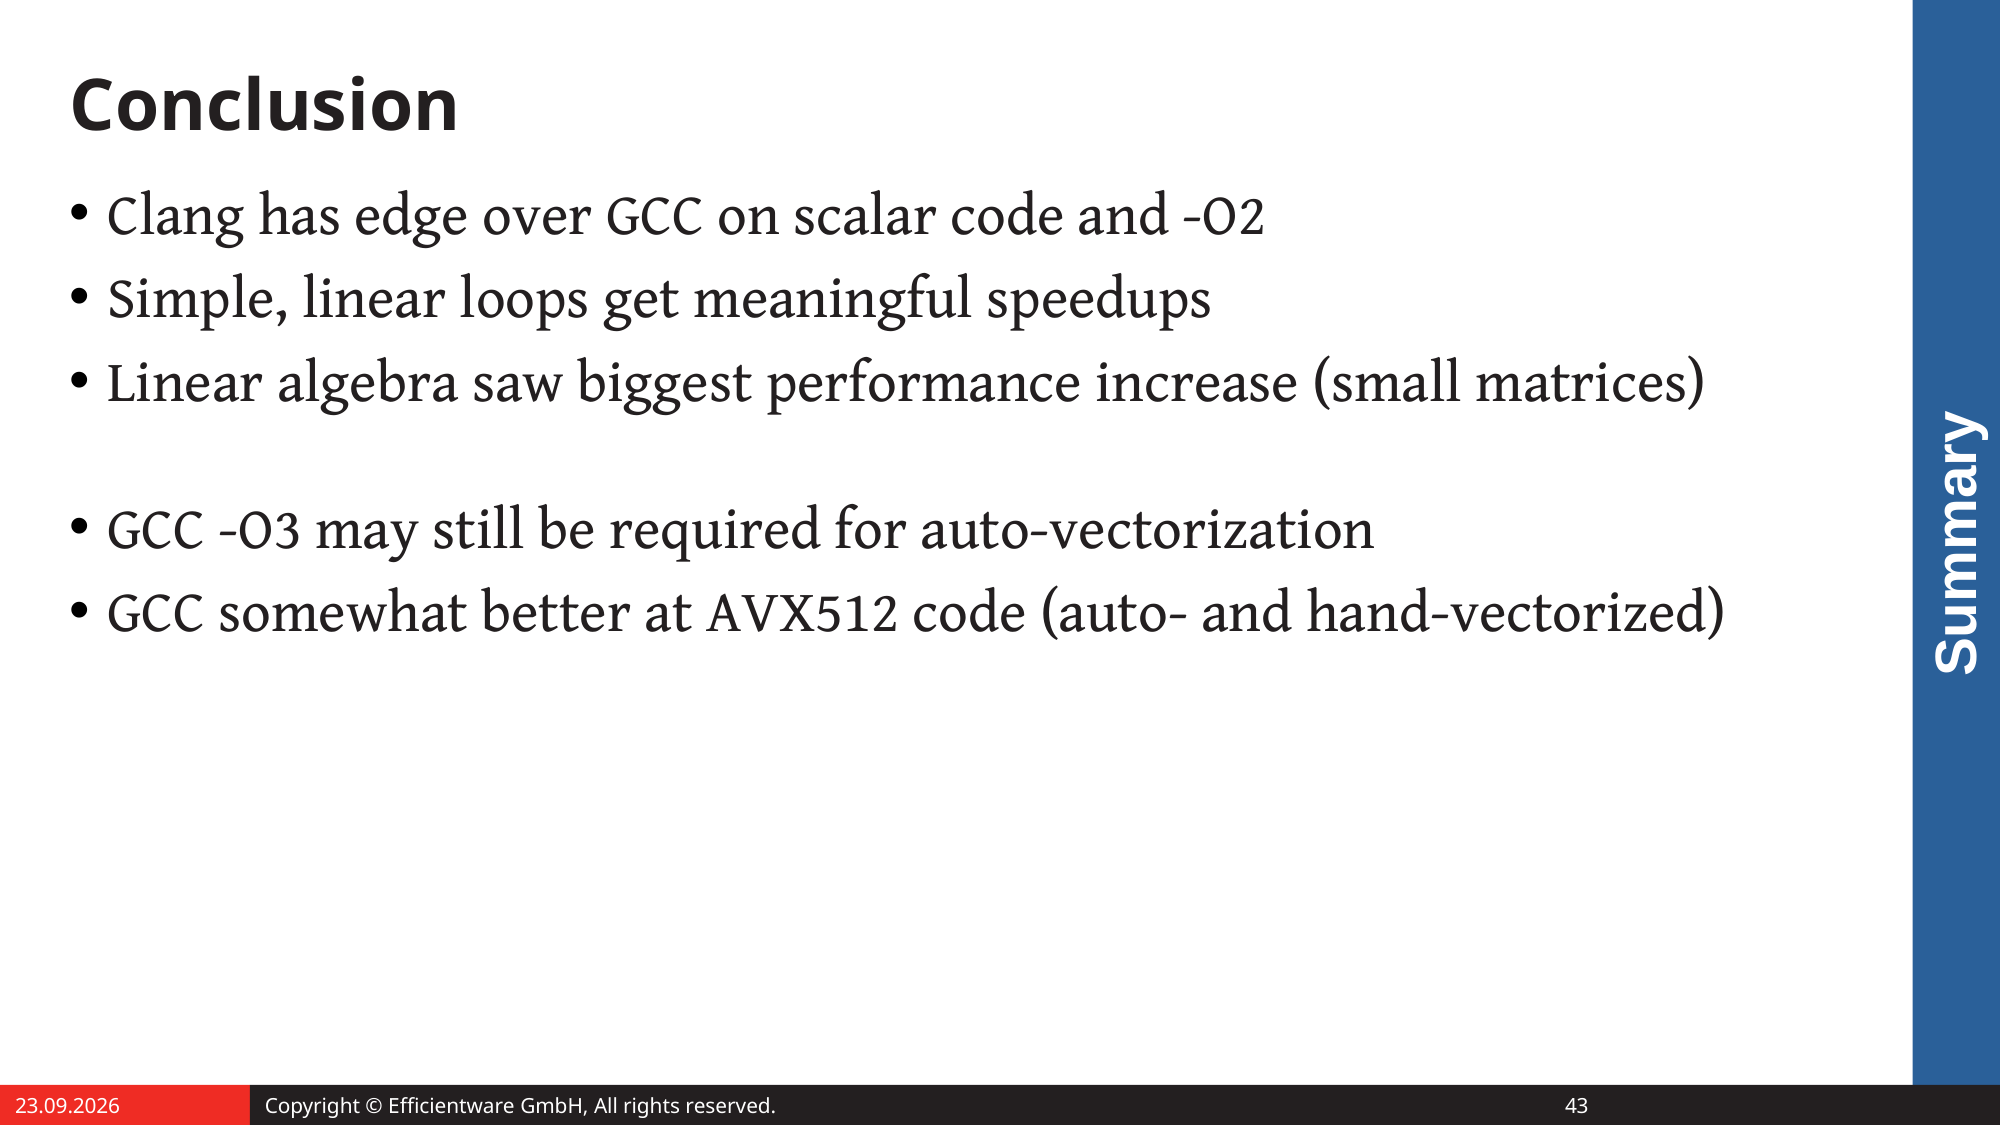

# Conclusion
Clang has edge over GCC on scalar code and -O2
Simple, linear loops get meaningful speedups
Linear algebra saw biggest performance increase (small matrices)
GCC -O3 may still be required for auto-vectorization
GCC somewhat better at AVX512 code (auto- and hand-vectorized)
Summary
Copyright © Efficientware GmbH, All rights reserved.